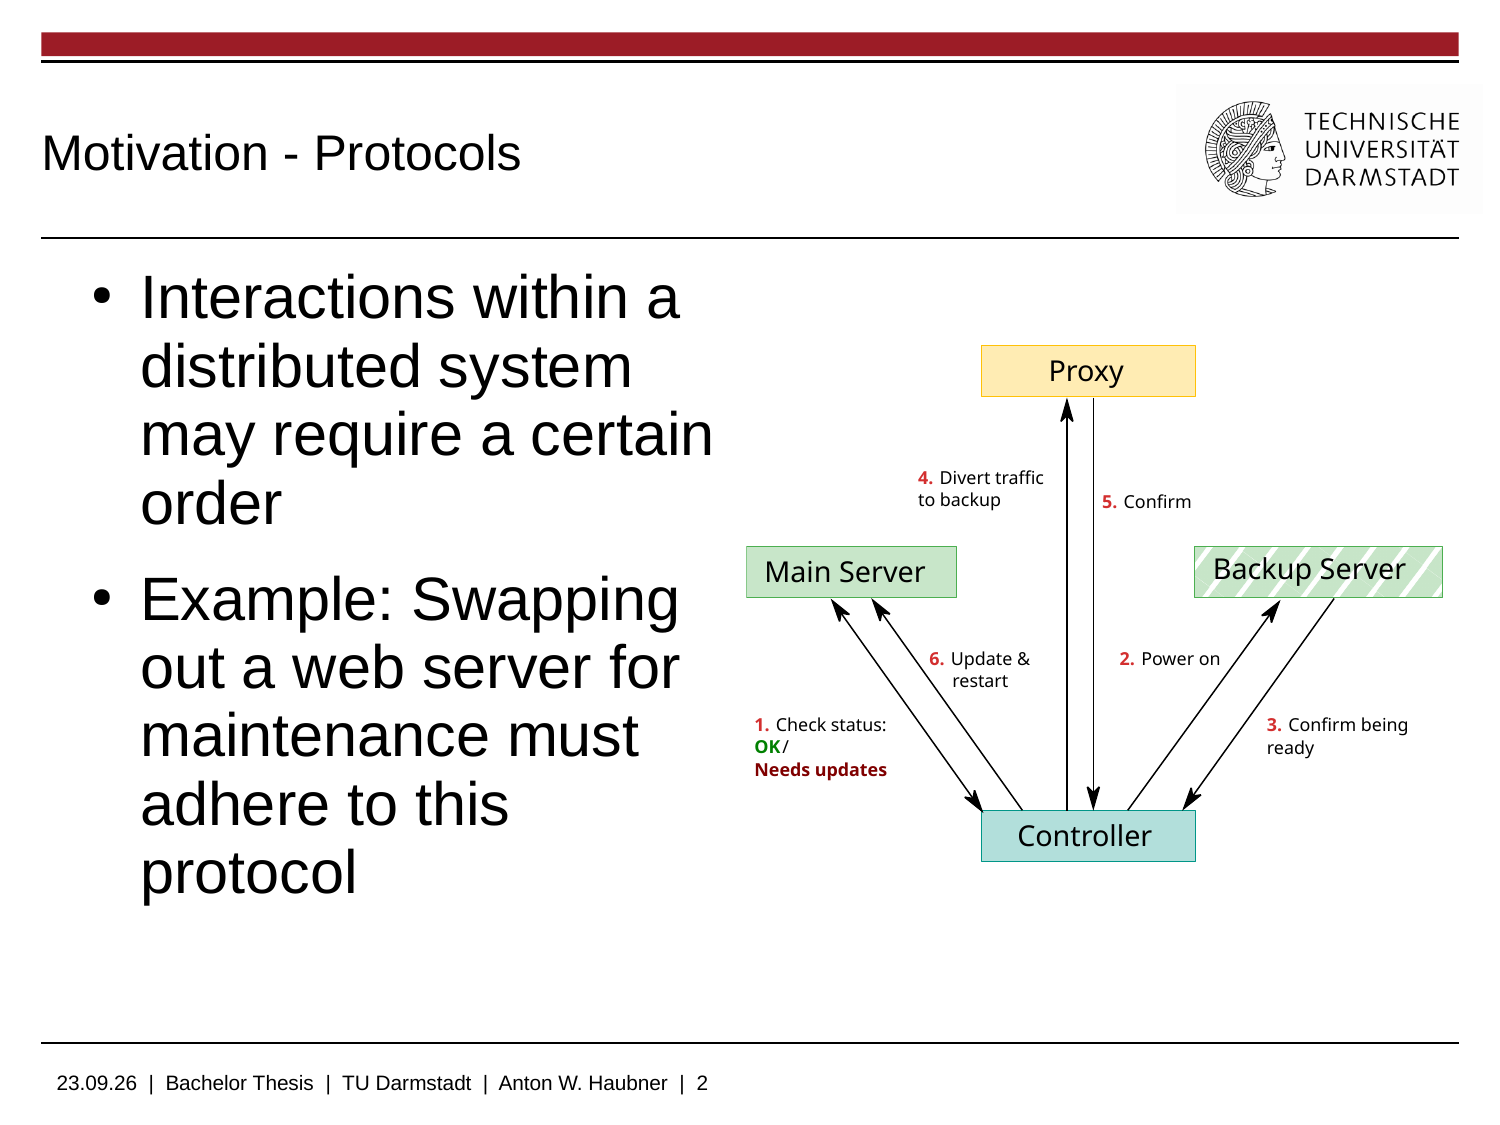

# Motivation - Protocols
Interactions within a distributed system may require a certain order
Example: Swapping out a web server for maintenance must adhere to this protocol